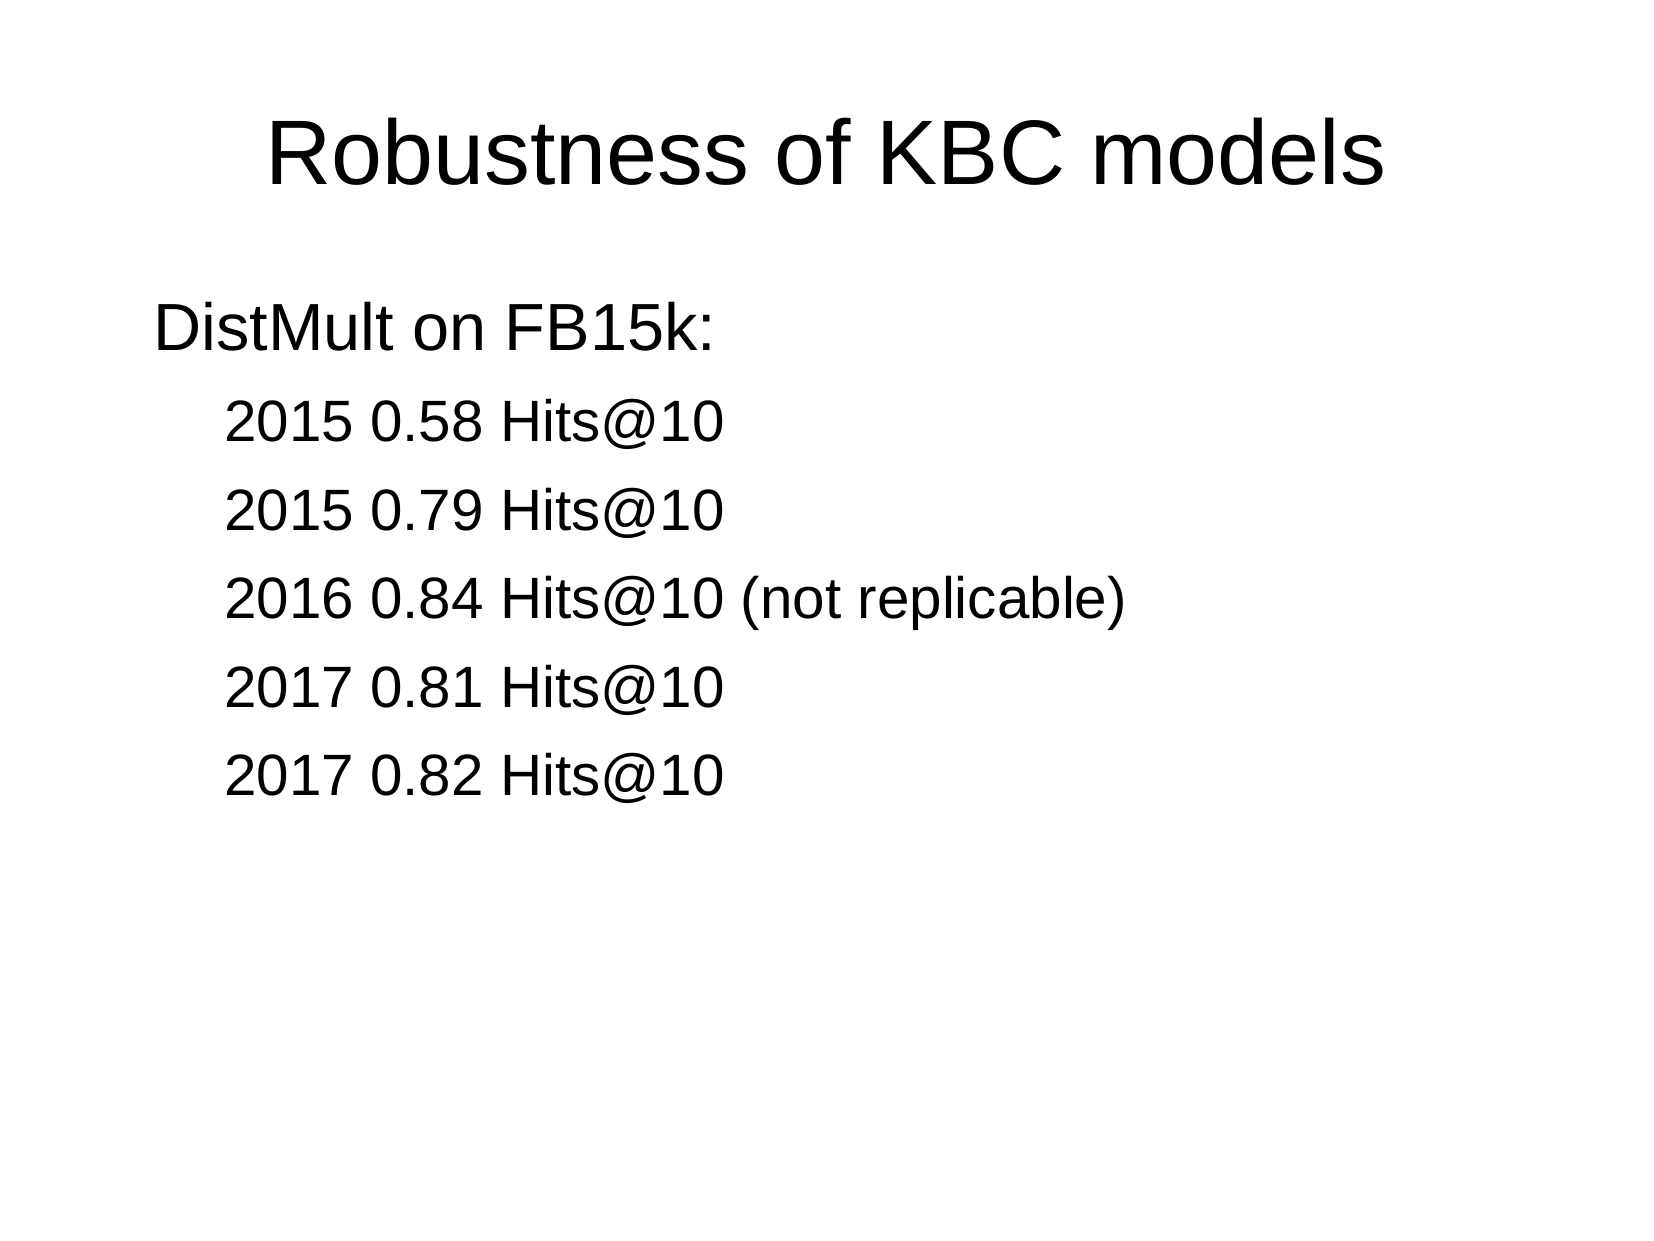

# Robustness of KBC models
DistMult on FB15k:
2015 0.58 Hits@10
2015 0.79 Hits@10
2016 0.84 Hits@10 (not replicable)
2017 0.81 Hits@10
2017 0.82 Hits@10